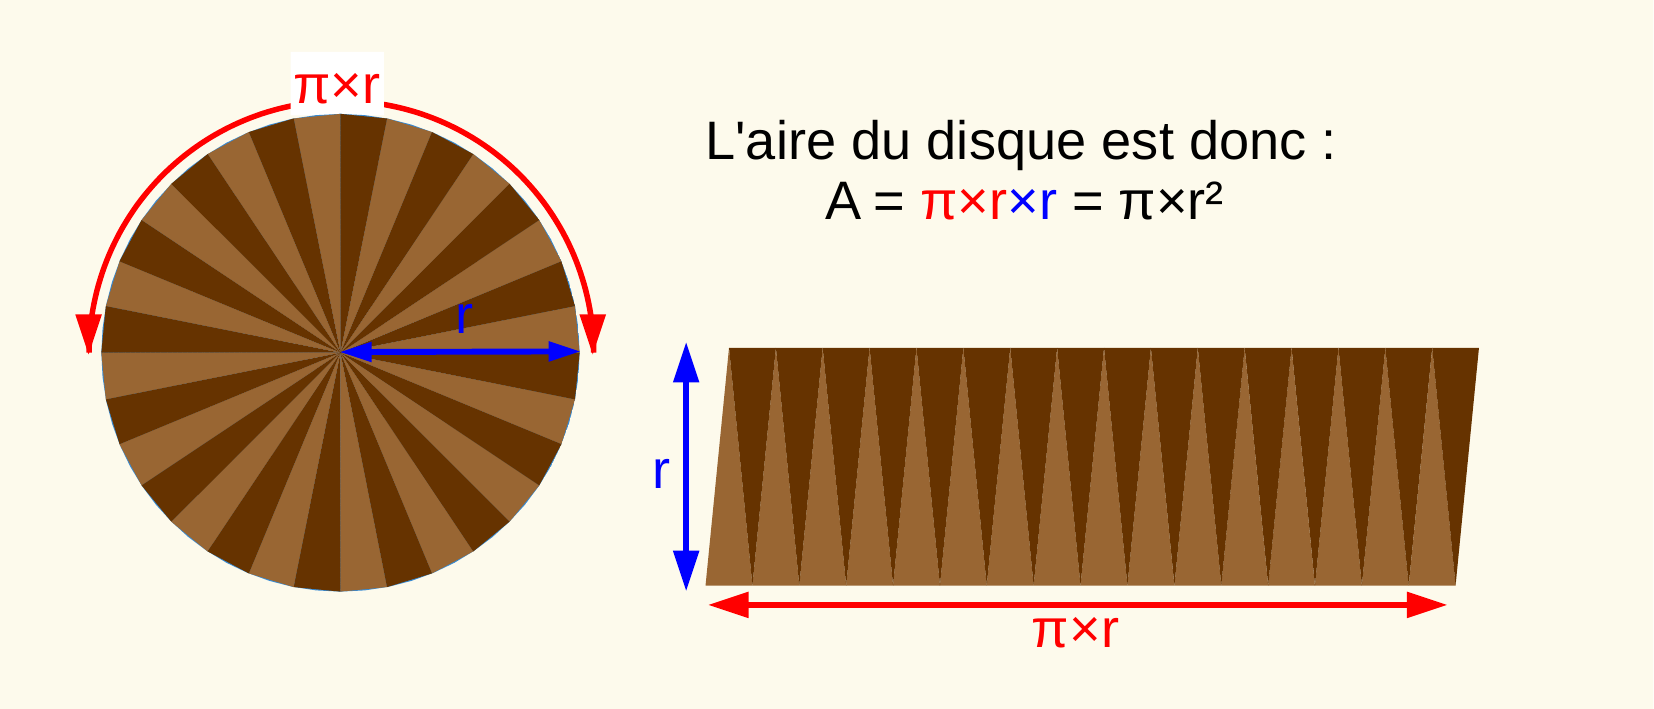

π×r
r
L'aire du disque est donc :
A = π×r×r = π×r²
r
π×r